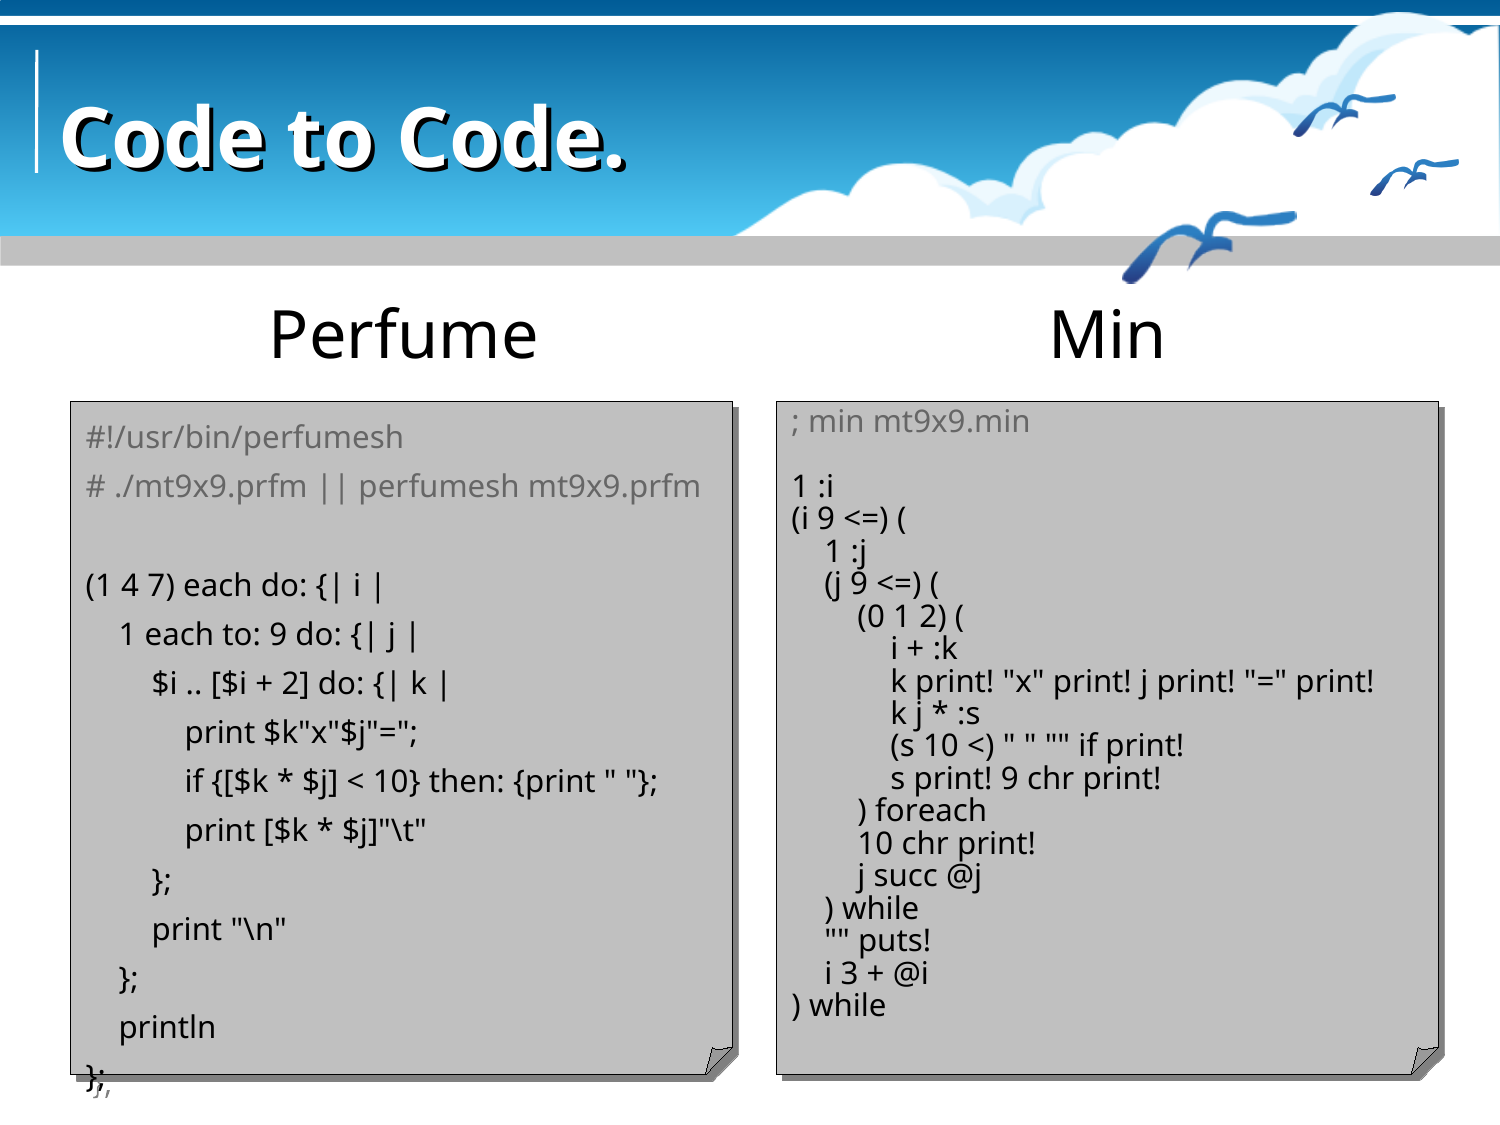

# Code to Code.
Min
Perfume
#!/usr/bin/perfumesh
# ./mt9x9.prfm || perfumesh mt9x9.prfm
(1 4 7) each do: {| i |
 1 each to: 9 do: {| j |
 $i .. [$i + 2] do: {| k |
 print $k"x"$j"=";
 if {[$k * $j] < 10} then: {print " "};
 print [$k * $j]"\t"
 };
 print "\n"
 };
 println
};
; min mt9x9.min
1 :i
(i 9 <=) (
 1 :j
 (j 9 <=) (
 (0 1 2) (
 i + :k
 k print! "x" print! j print! "=" print!
 k j * :s
 (s 10 <) " " "" if print!
 s print! 9 chr print!
 ) foreach
 10 chr print!
 j succ @j
 ) while
 "" puts!
 i 3 + @i
) while